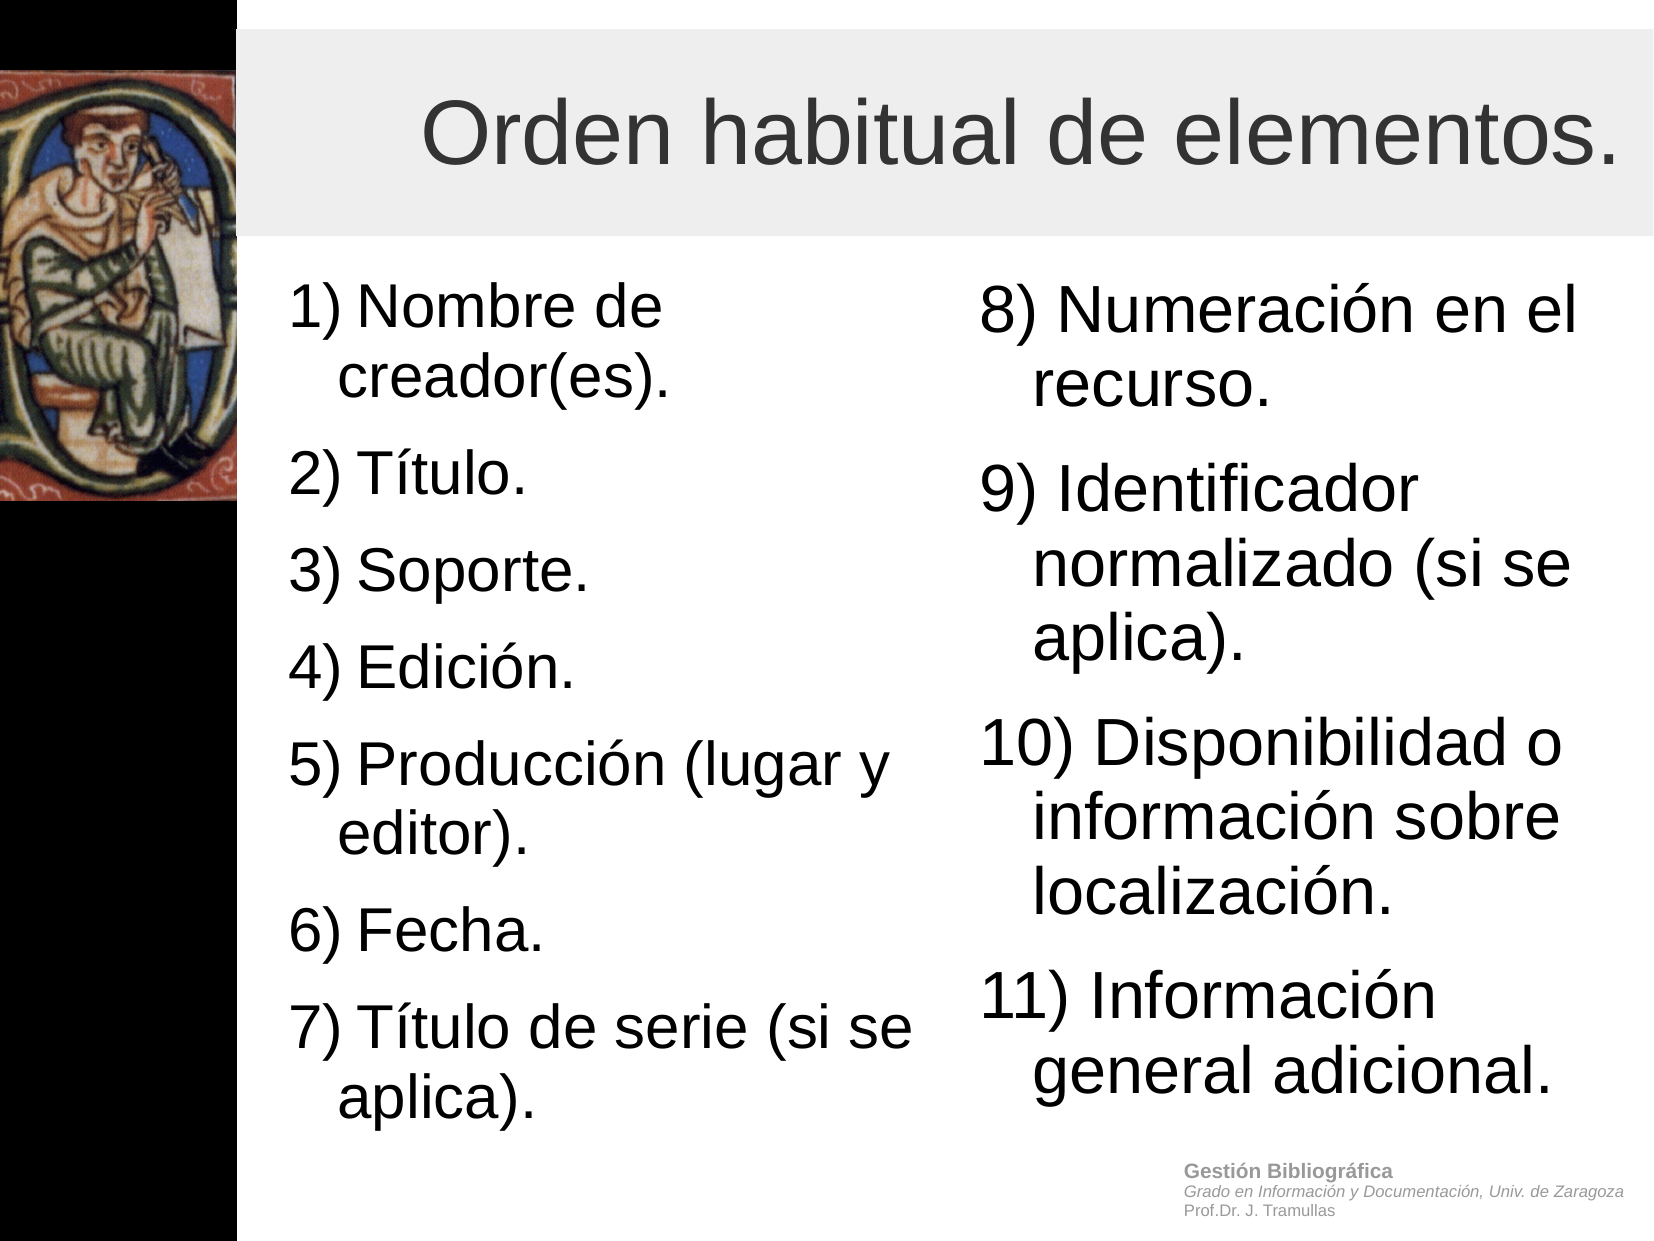

# Orden habitual de elementos.
 Nombre de creador(es).
 Título.
 Soporte.
 Edición.
 Producción (lugar y editor).
 Fecha.
 Título de serie (si se aplica).
 Numeración en el recurso.
 Identificador normalizado (si se aplica).
 Disponibilidad o información sobre localización.
 Información general adicional.